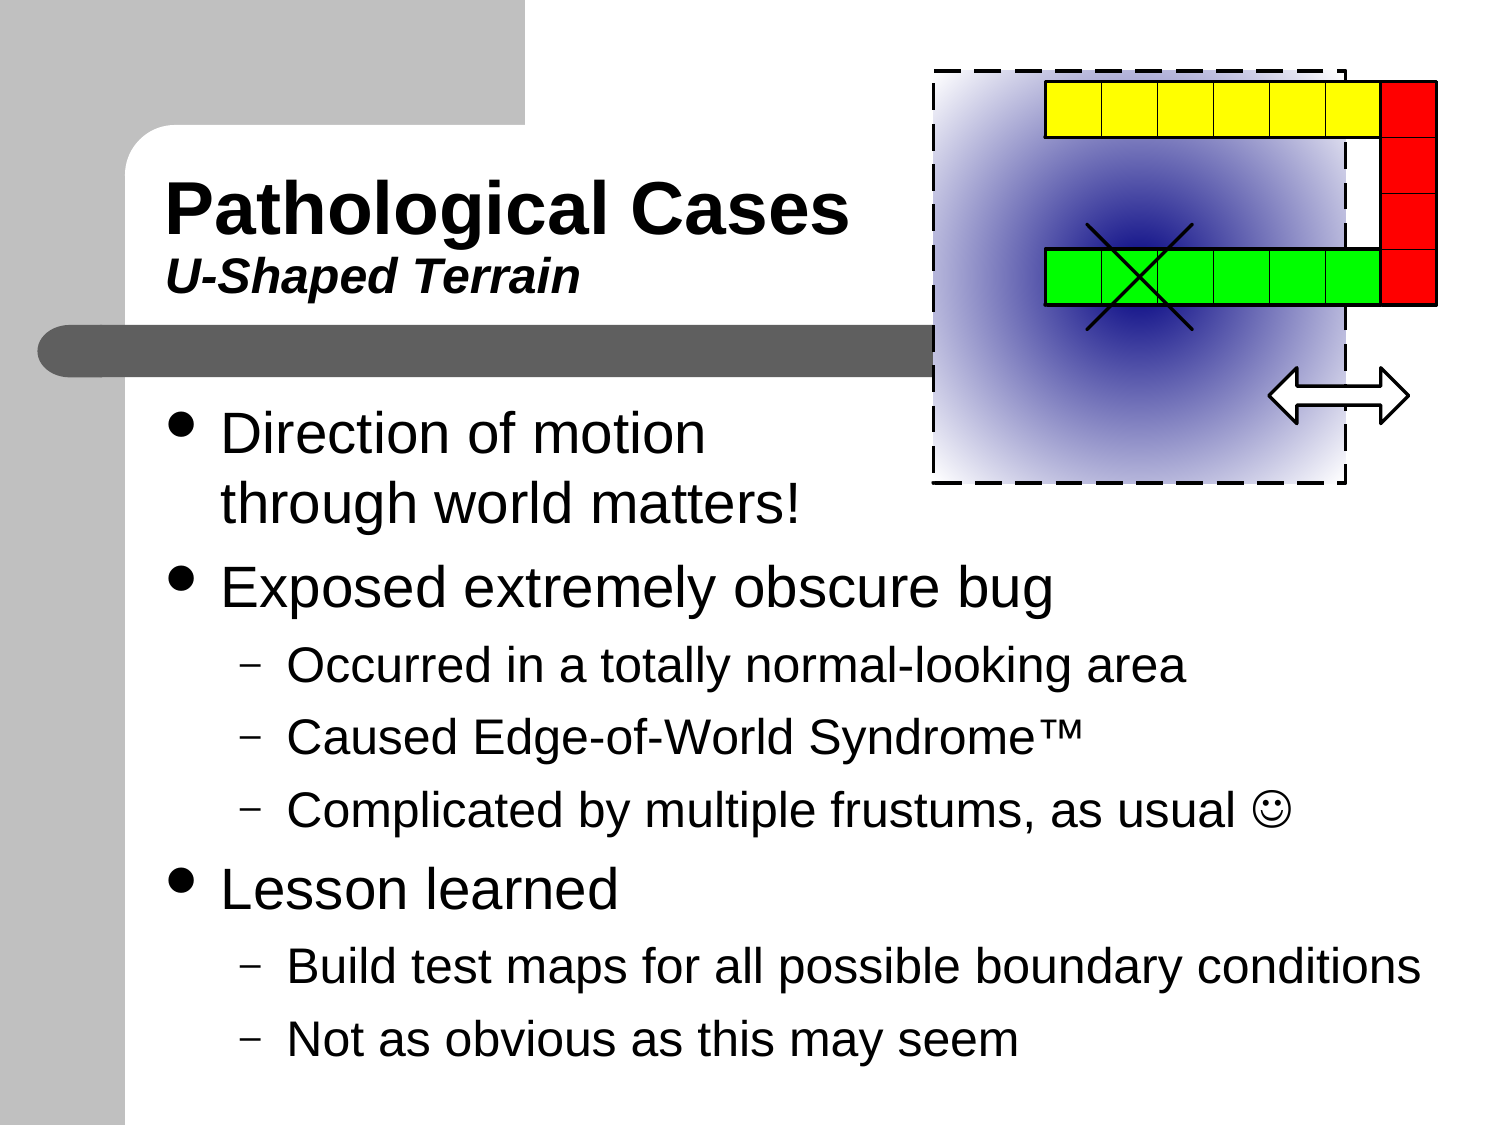

# Pathological Cases U-Shaped Terrain
Direction of motion
through world matters!
Exposed extremely obscure bug
Occurred in a totally normal-looking area
Caused Edge-of-World Syndrome™
Complicated by multiple frustums, as usual 
Lesson learned
Build test maps for all possible boundary conditions
Not as obvious as this may seem